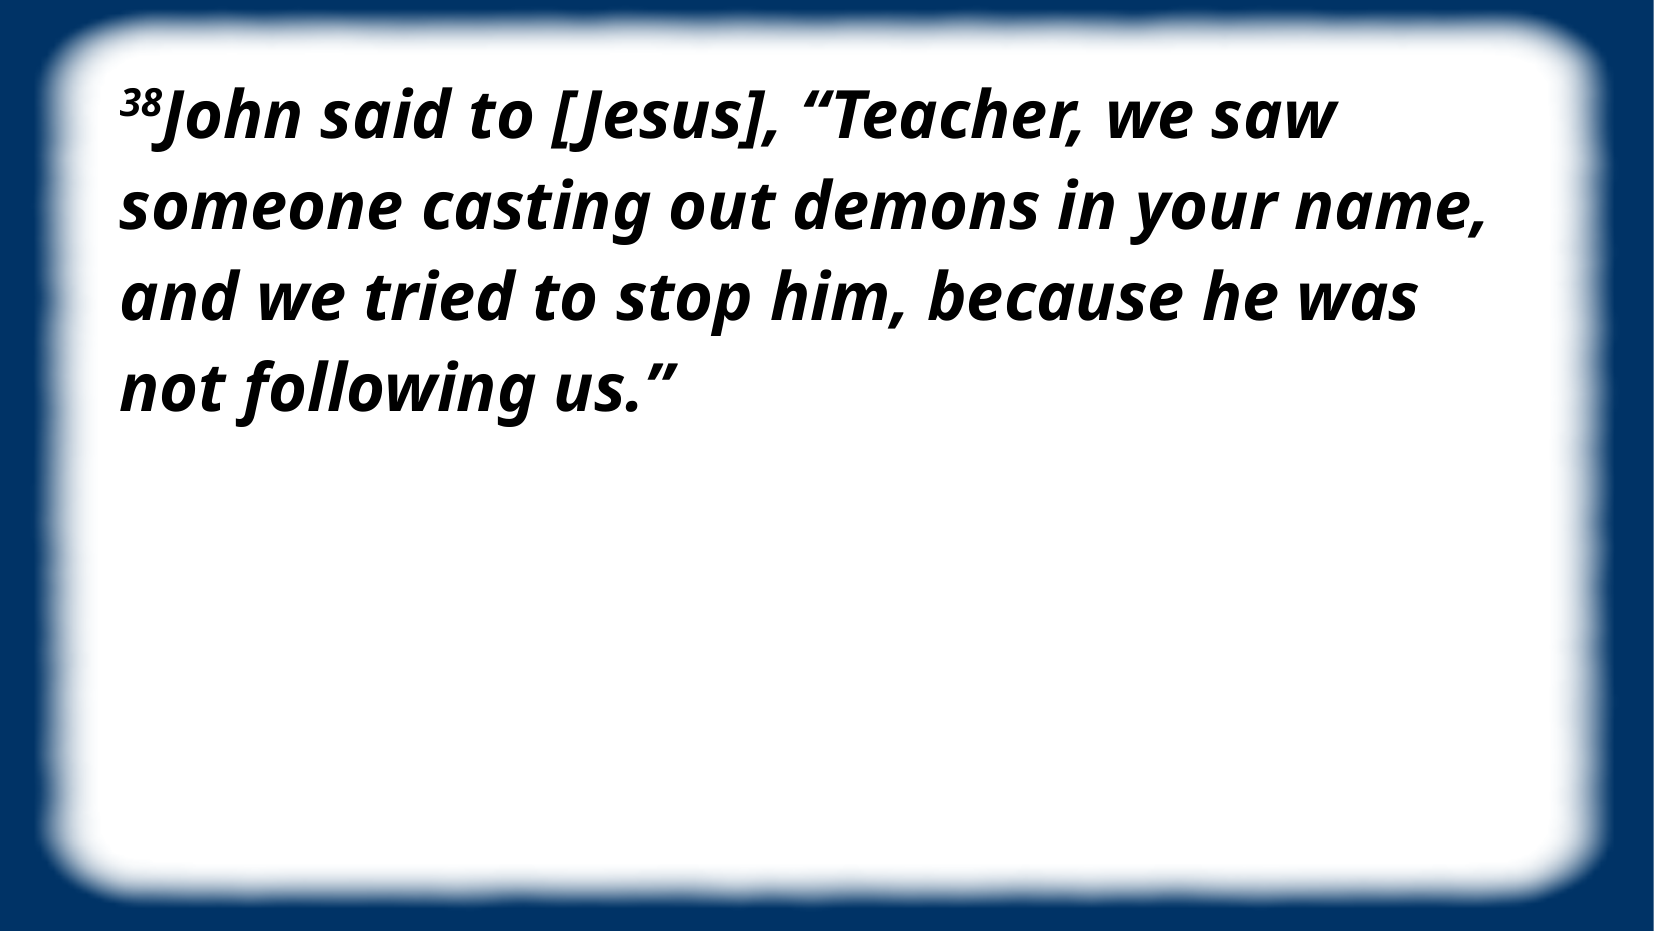

38John said to [Jesus], “Teacher, we saw someone casting out demons in your name, and we tried to stop him, because he was not following us.”